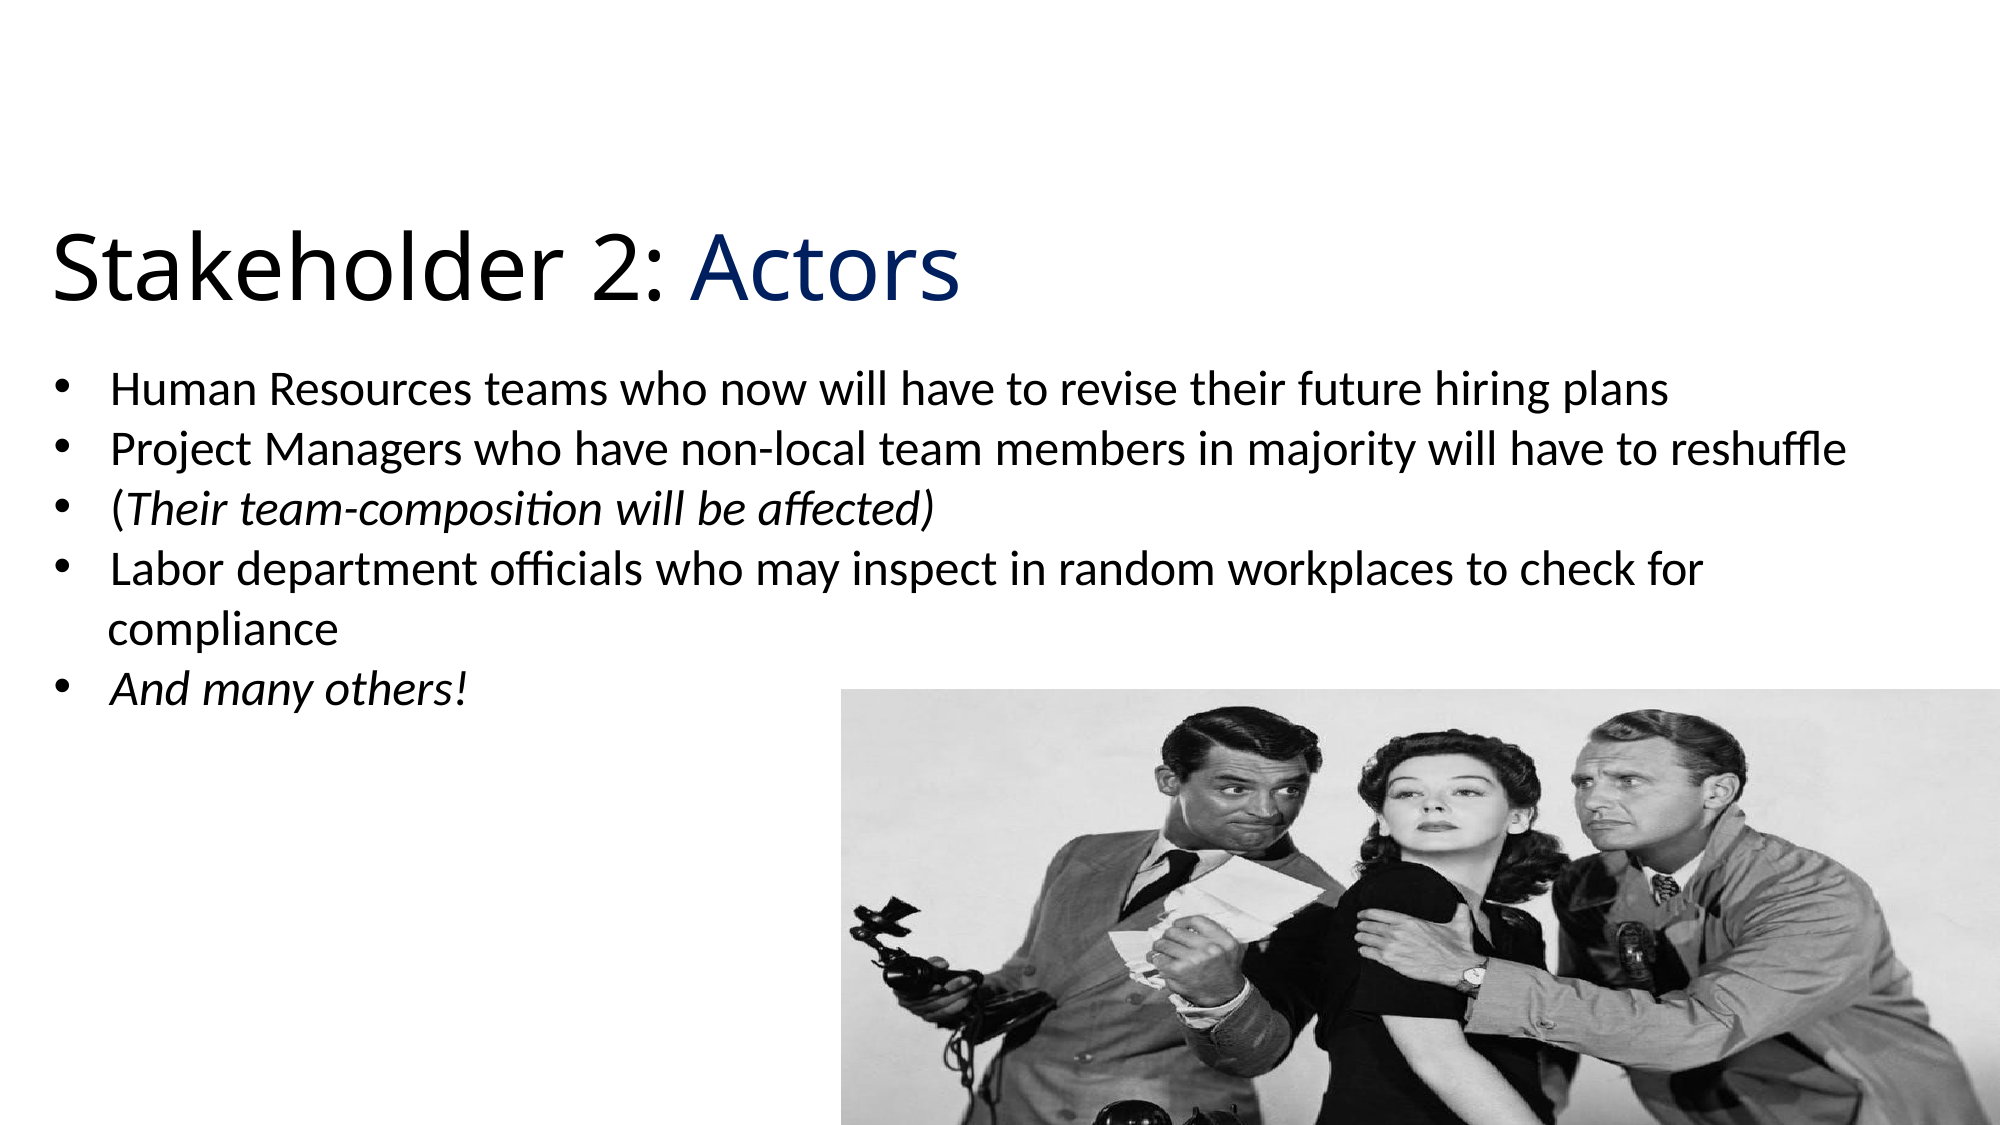

# Stakeholder 2: Actors
Human Resources teams who now will have to revise their future hiring plans
Project Managers who have non-local team members in majority will have to reshuffle
(Their team-composition will be affected)
Labor department officials who may inspect in random workplaces to check for
compliance
And many others!